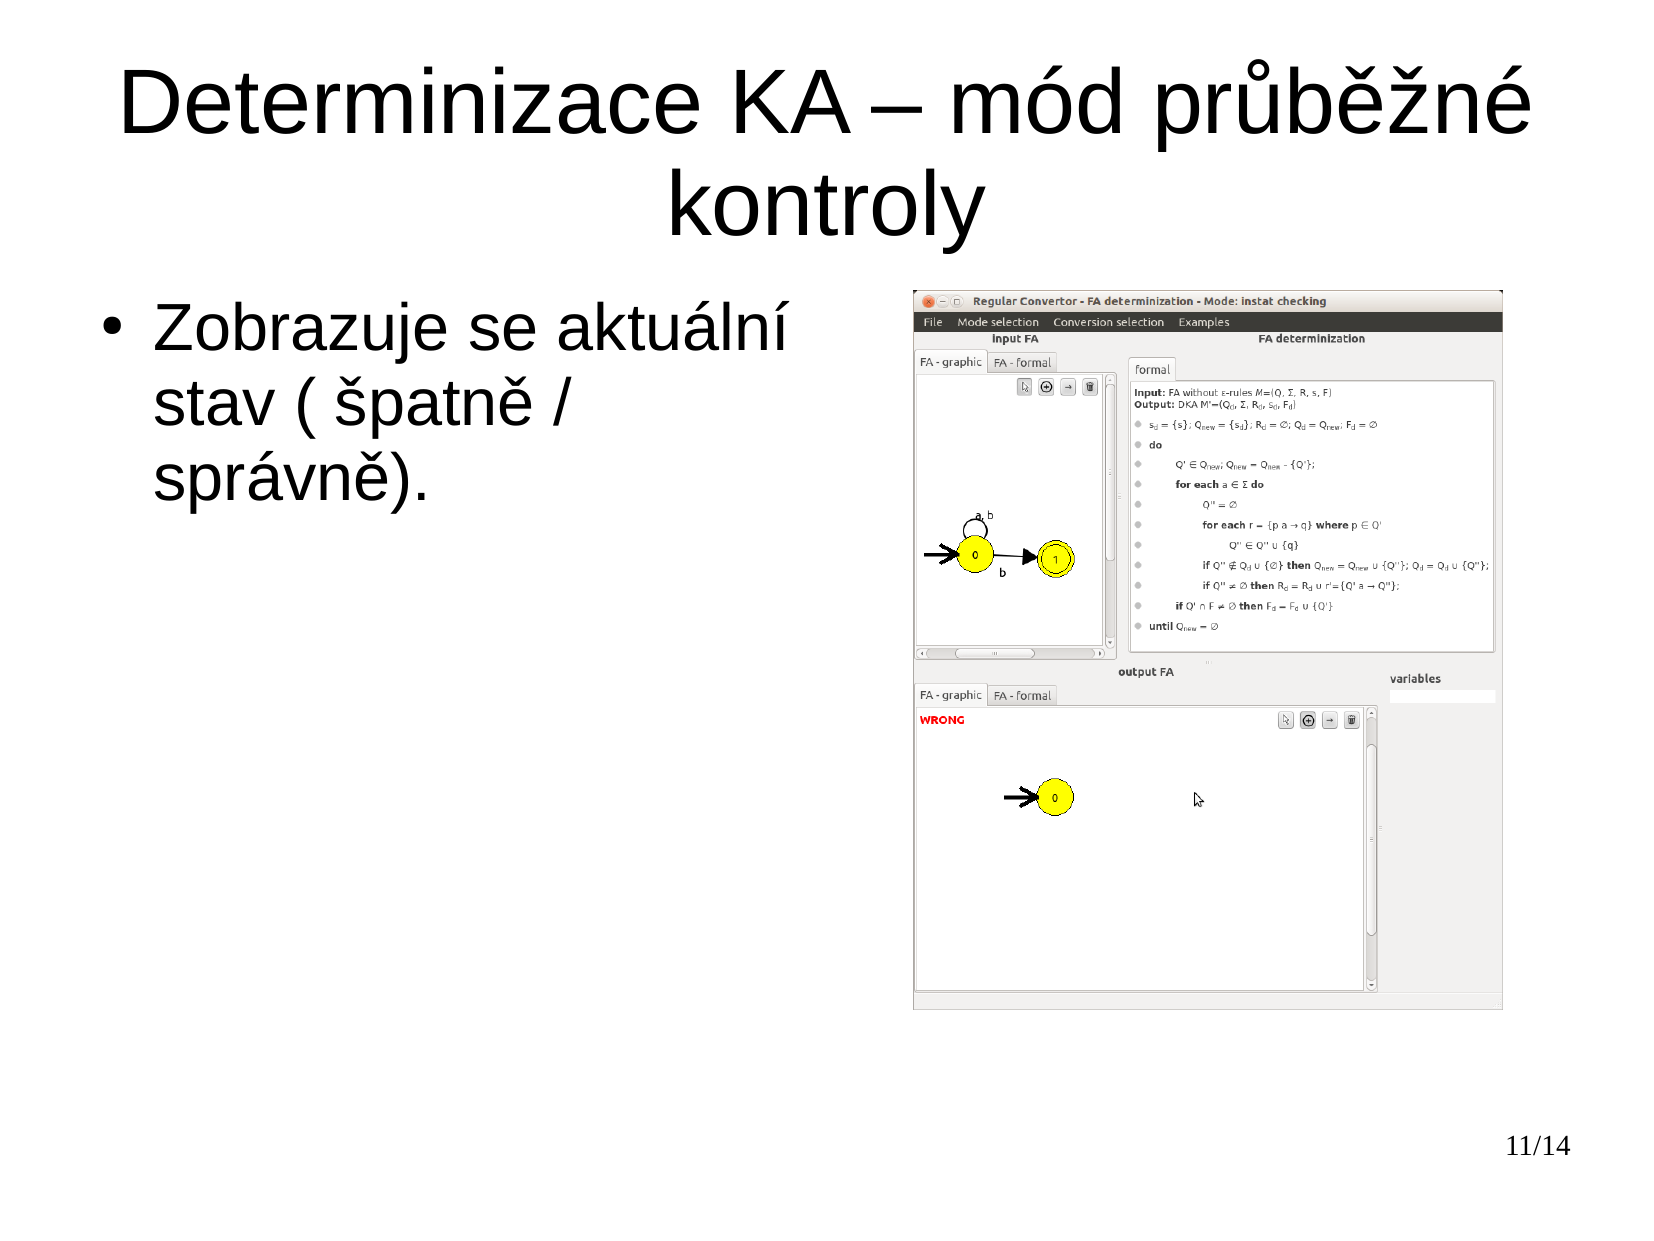

# Determinizace KA – mód průběžné kontroly
Zobrazuje se aktuální stav ( špatně / správně).
11